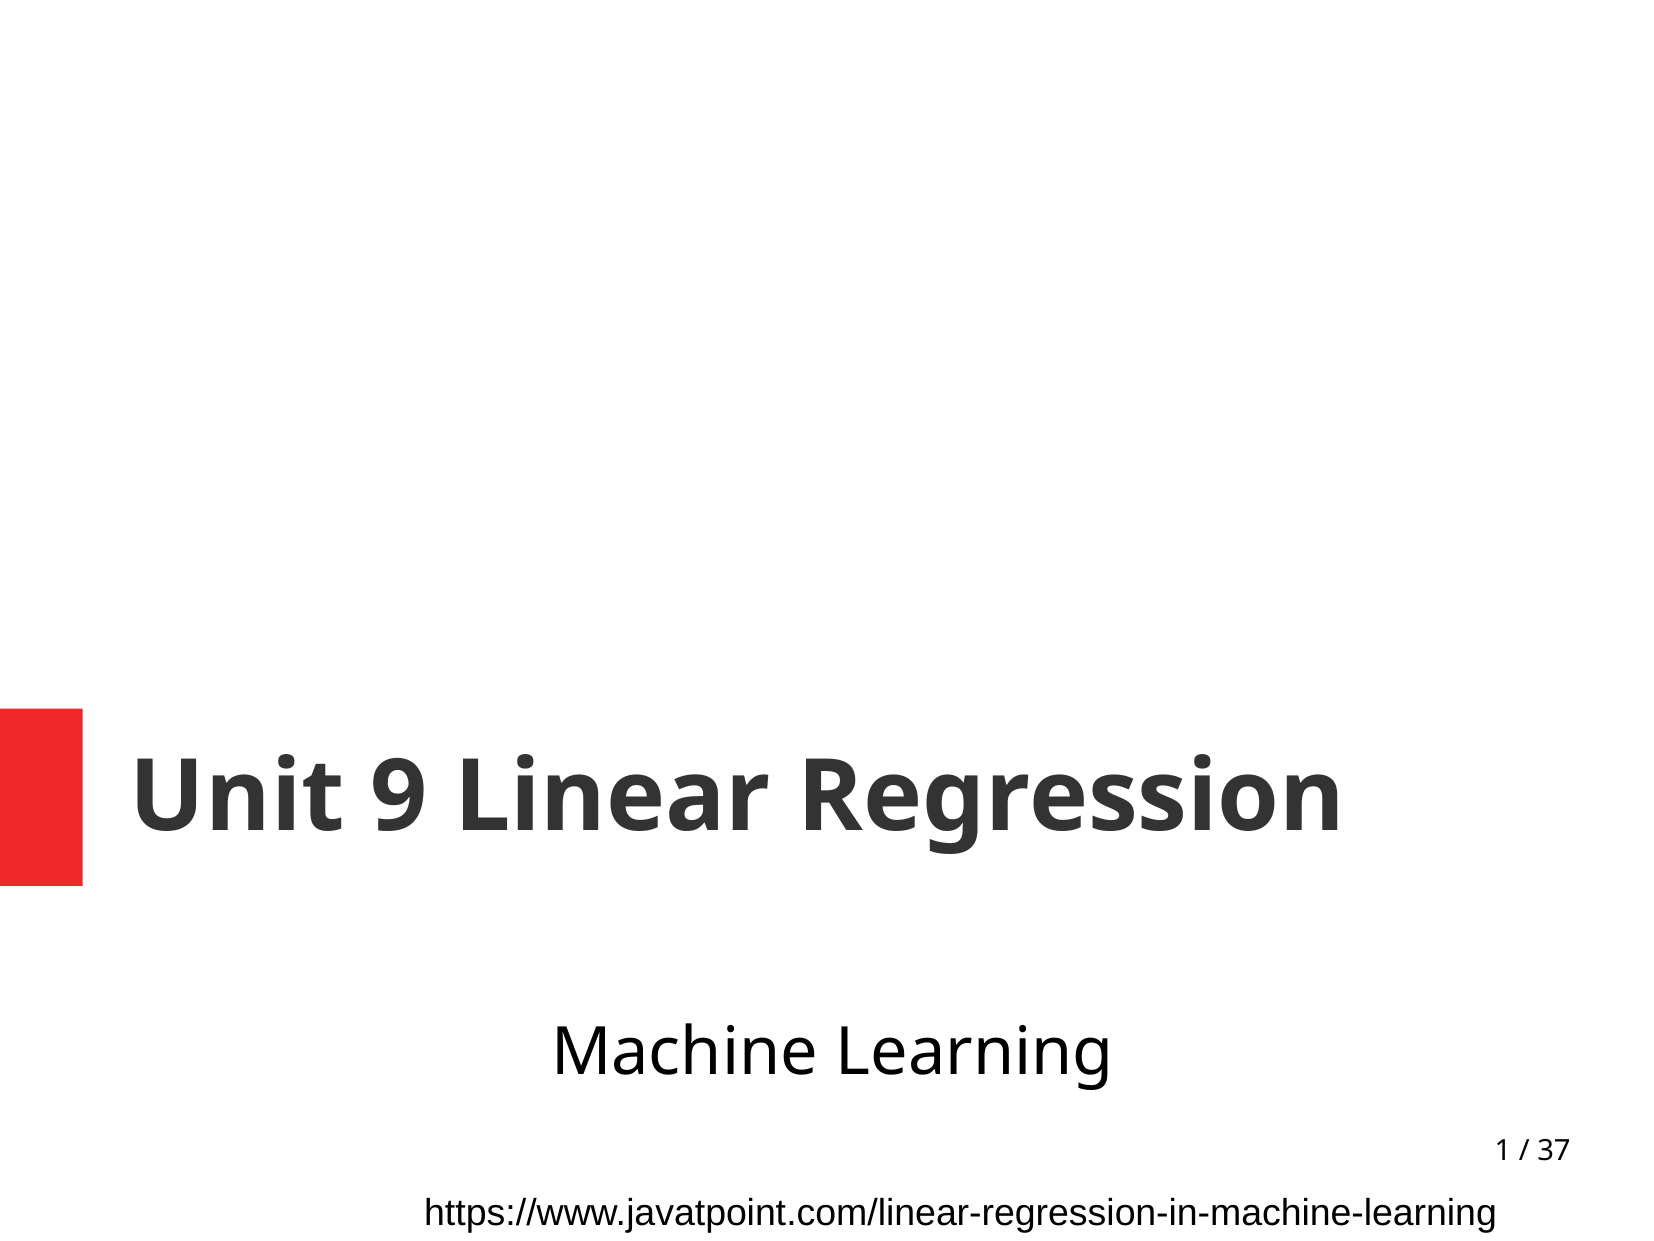

# Unit 9 Linear Regression
Machine Learning
1
https://www.javatpoint.com/linear-regression-in-machine-learning